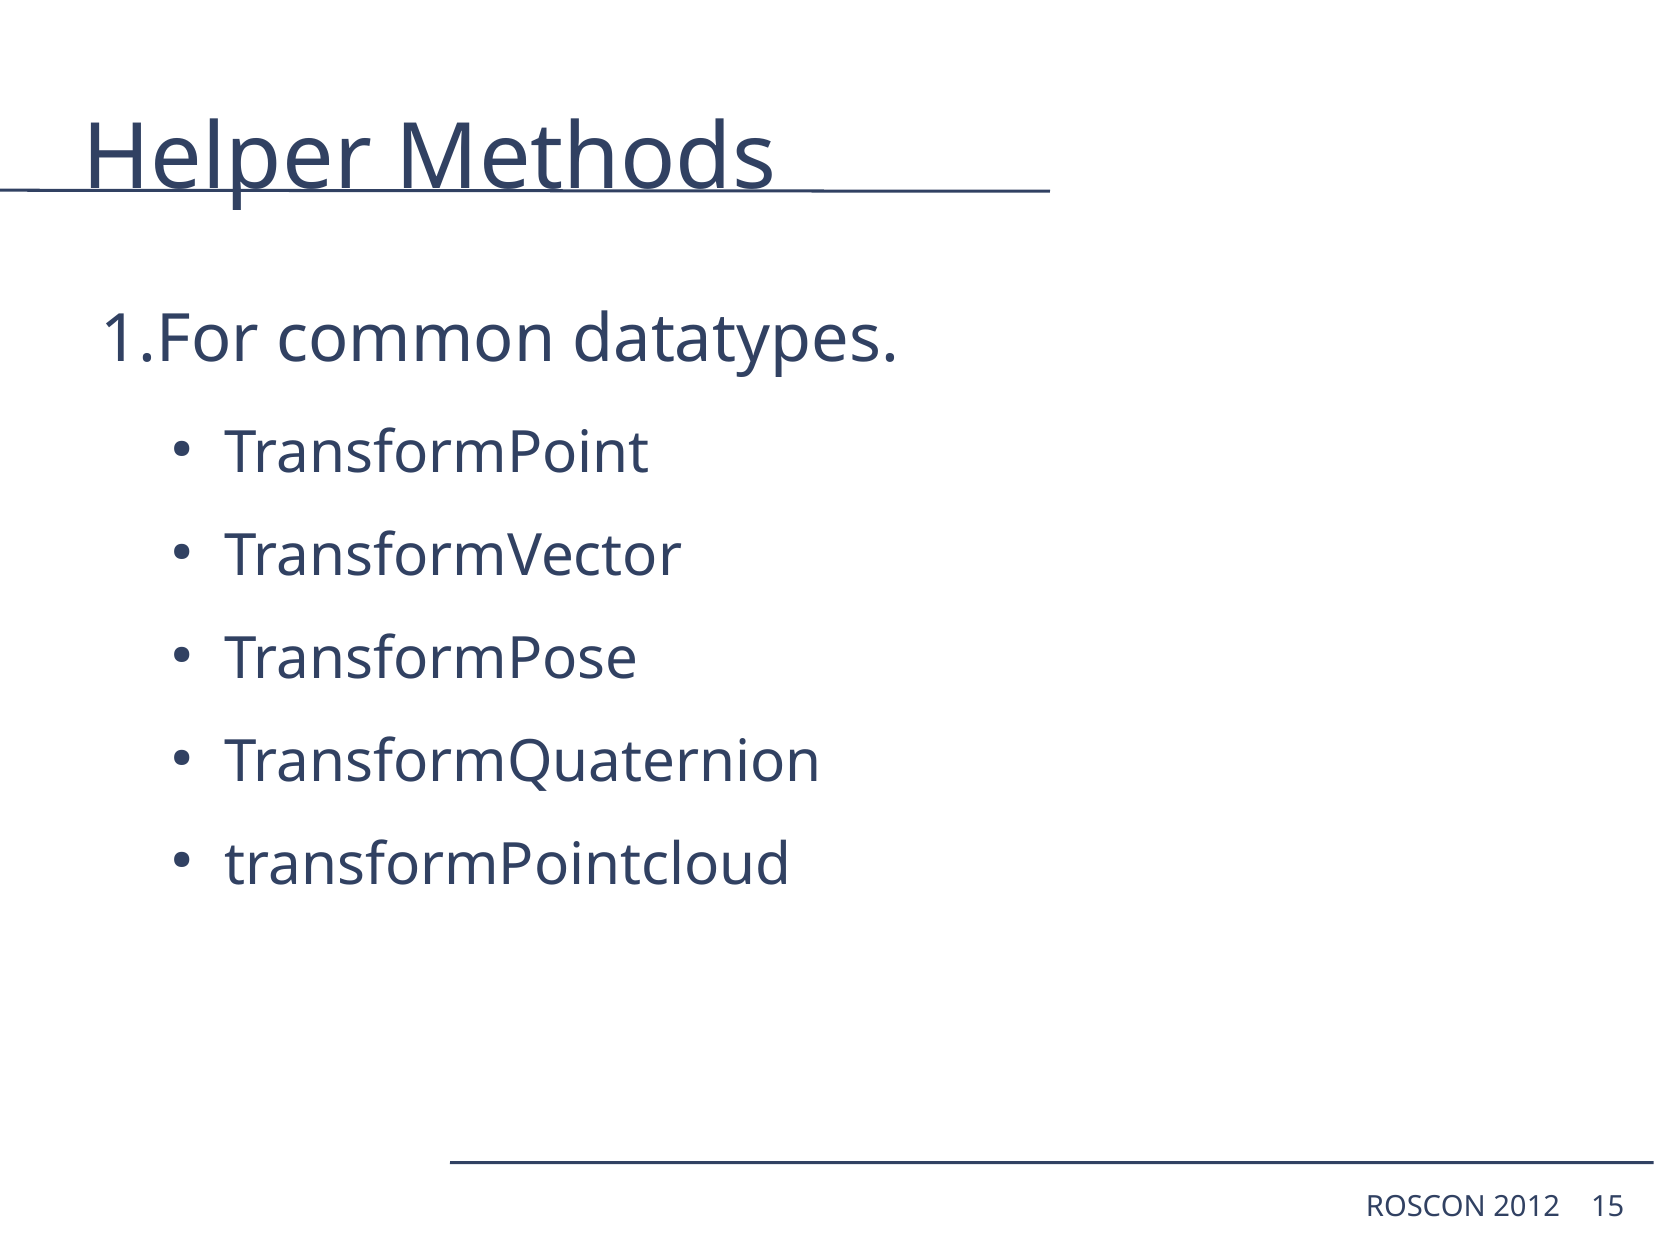

# Helper Methods
For common datatypes.
TransformPoint
TransformVector
TransformPose
TransformQuaternion
transformPointcloud